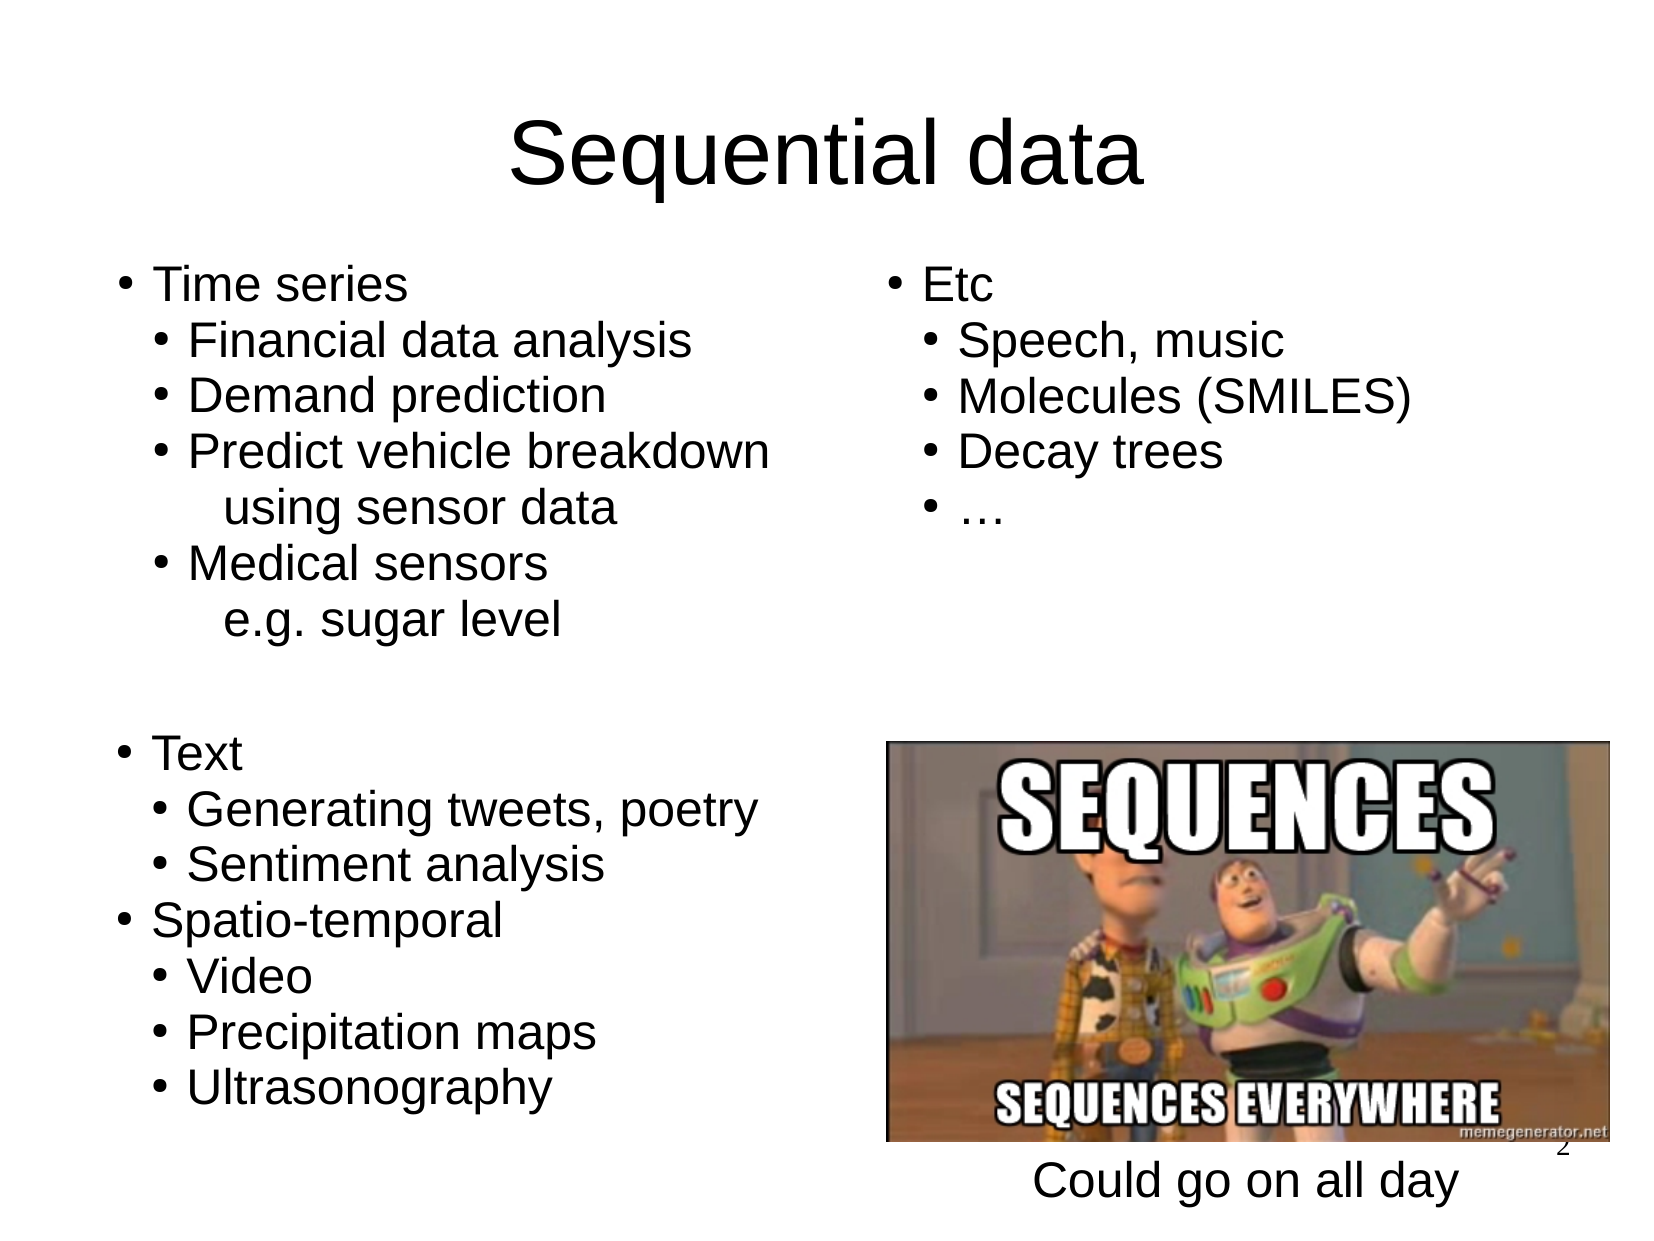

# Sequential data
Time series
Financial data analysis
Demand prediction
Predict vehicle breakdown
using sensor data
Medical sensors
e.g. sugar level
Etc
Speech, music
Molecules (SMILES)
Decay trees
…
Text
Generating tweets, poetry
Sentiment analysis
Spatio-temporal
Video
Precipitation maps
Ultrasonography
2
Could go on all day